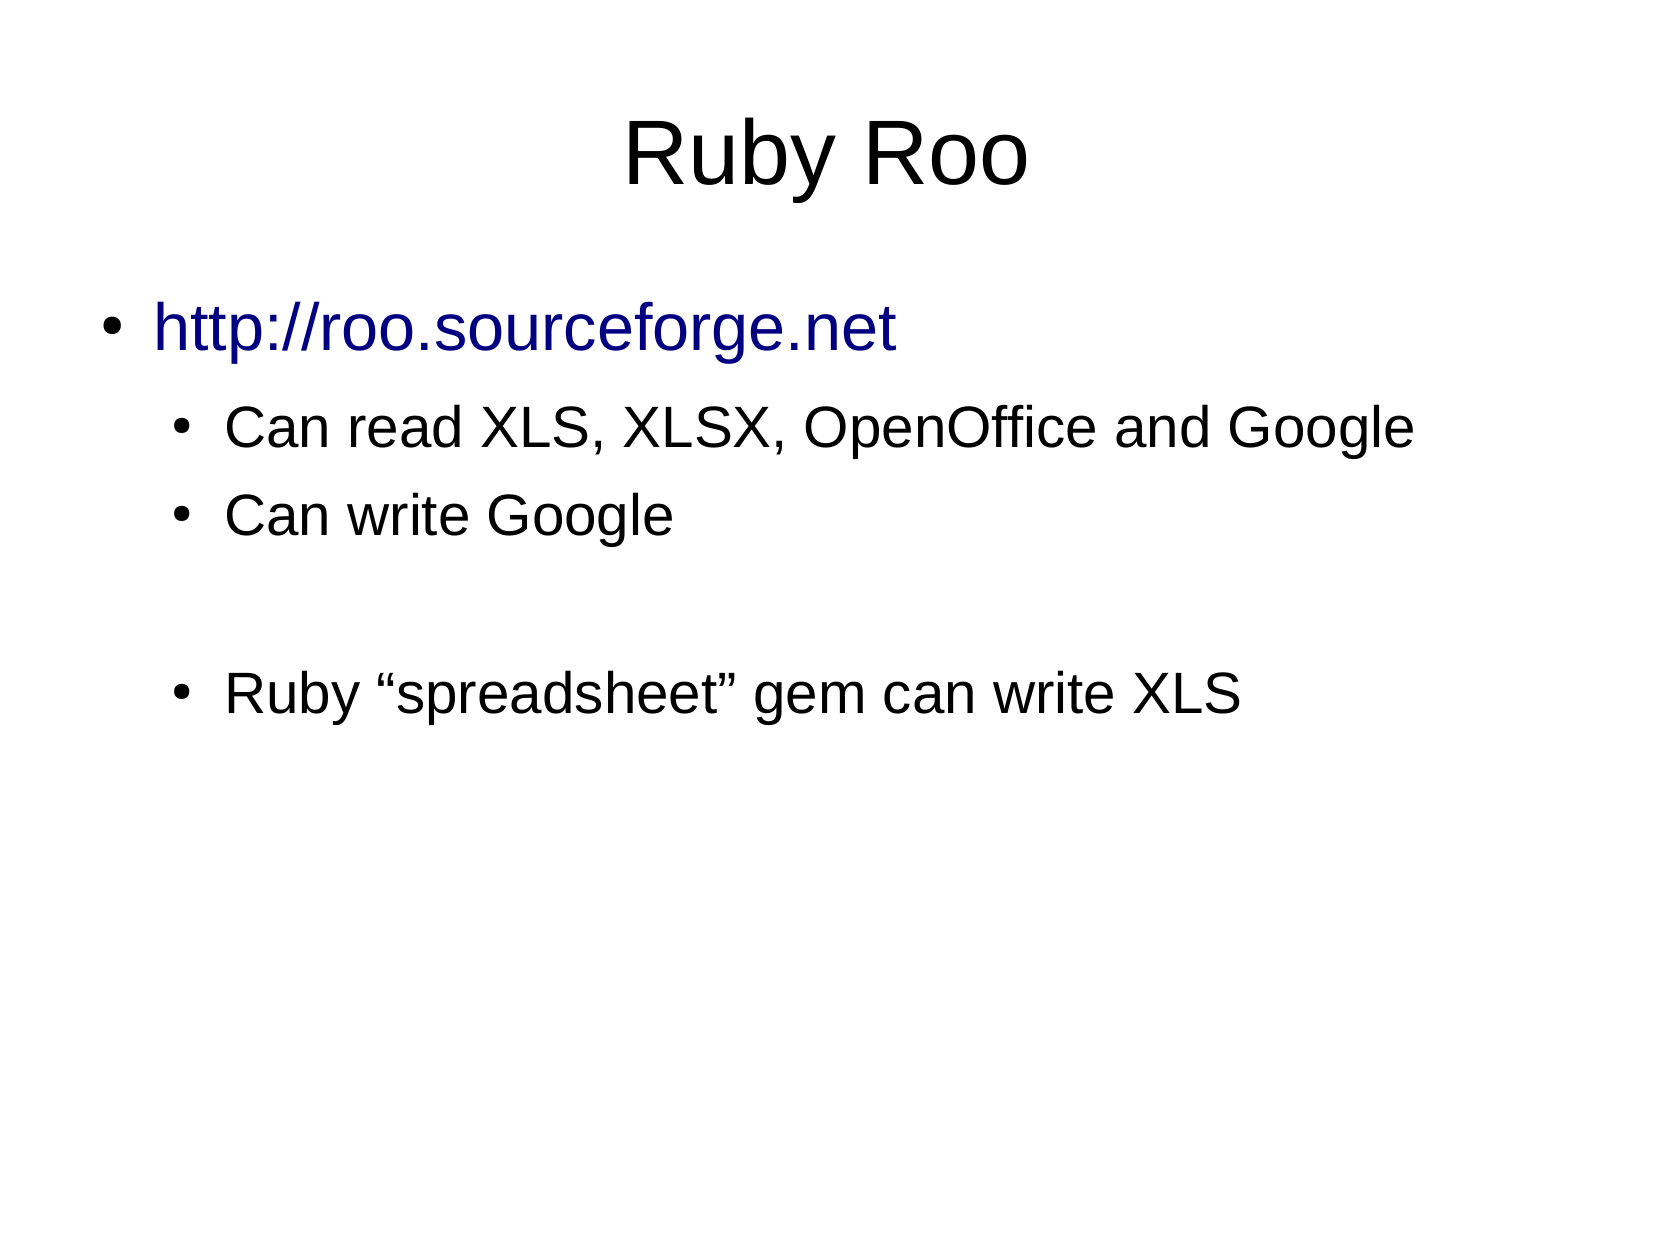

# Ruby Roo
http://roo.sourceforge.net
Can read XLS, XLSX, OpenOffice and Google
Can write Google
Ruby “spreadsheet” gem can write XLS